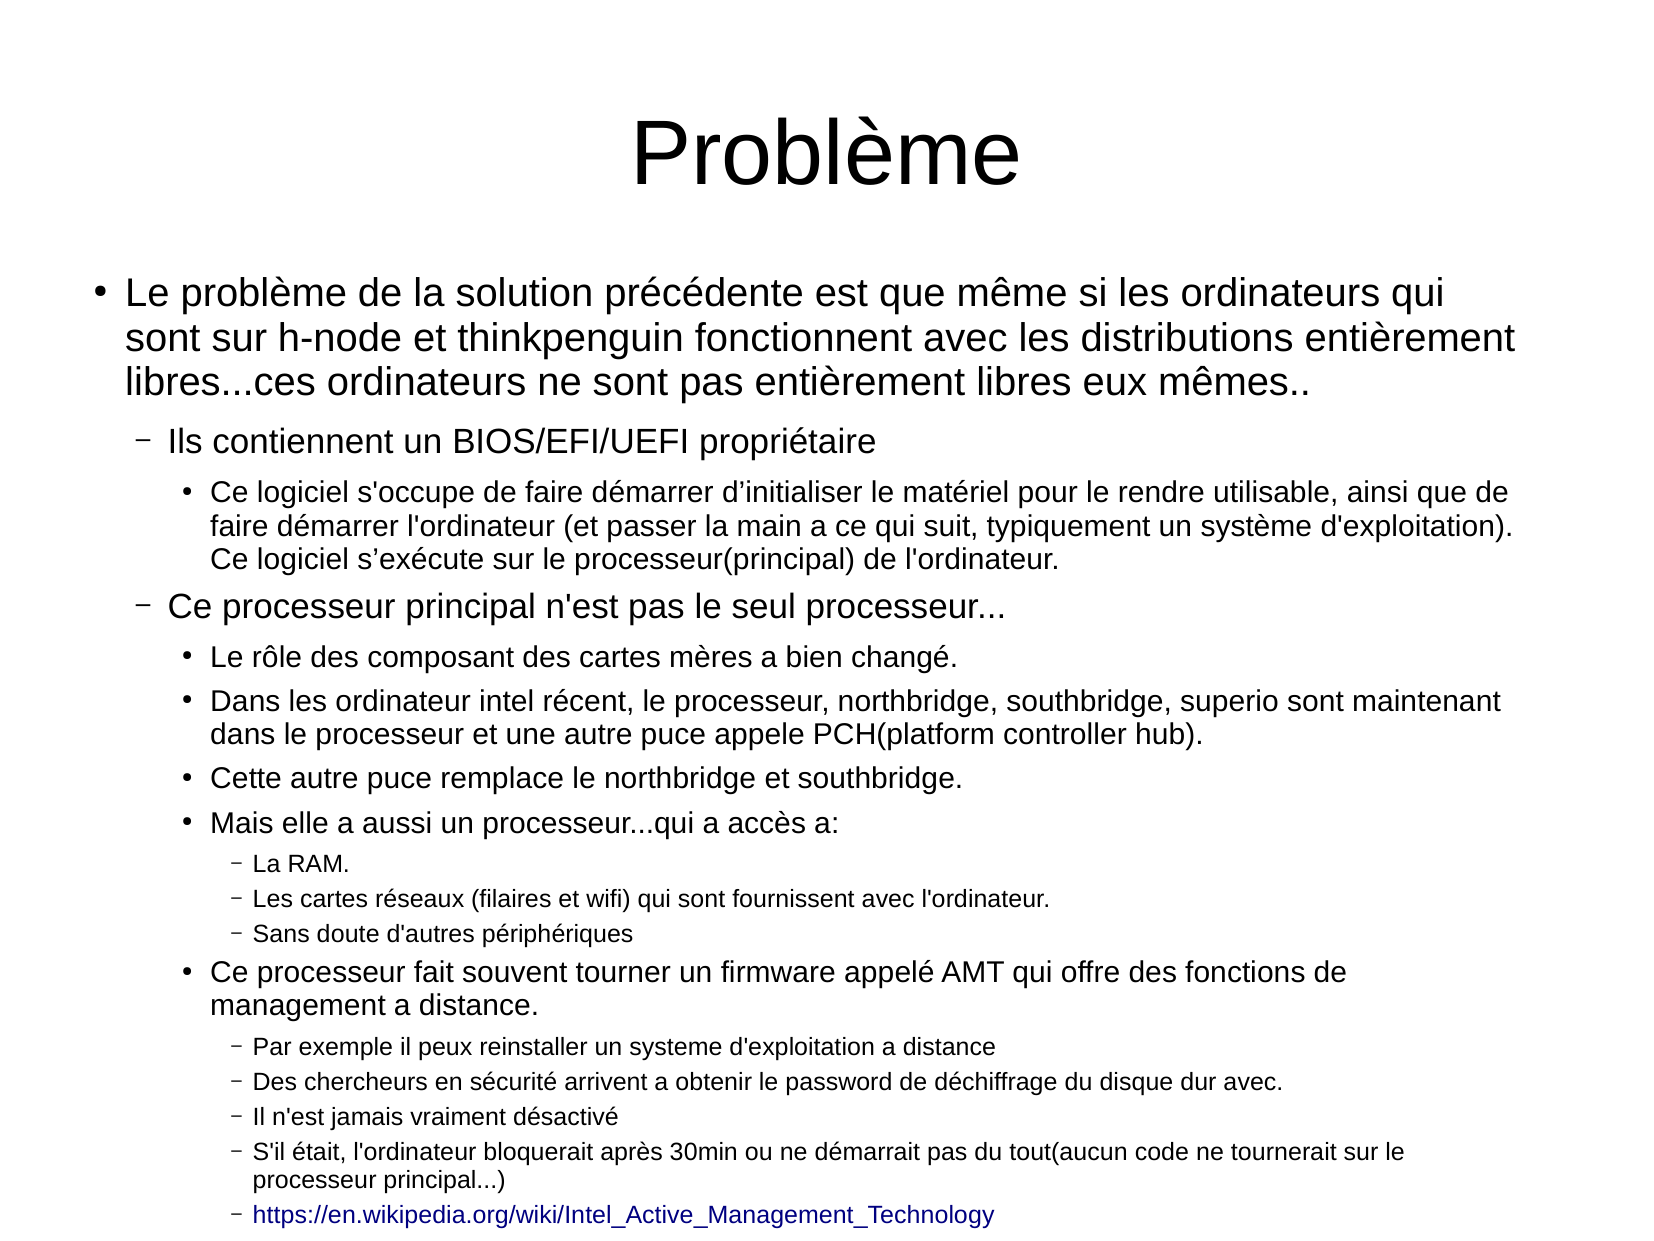

# Problème
Le problème de la solution précédente est que même si les ordinateurs qui sont sur h-node et thinkpenguin fonctionnent avec les distributions entièrement libres...ces ordinateurs ne sont pas entièrement libres eux mêmes..
Ils contiennent un BIOS/EFI/UEFI propriétaire
Ce logiciel s'occupe de faire démarrer d’initialiser le matériel pour le rendre utilisable, ainsi que de faire démarrer l'ordinateur (et passer la main a ce qui suit, typiquement un système d'exploitation). Ce logiciel s’exécute sur le processeur(principal) de l'ordinateur.
Ce processeur principal n'est pas le seul processeur...
Le rôle des composant des cartes mères a bien changé.
Dans les ordinateur intel récent, le processeur, northbridge, southbridge, superio sont maintenant dans le processeur et une autre puce appele PCH(platform controller hub).
Cette autre puce remplace le northbridge et southbridge.
Mais elle a aussi un processeur...qui a accès a:
La RAM.
Les cartes réseaux (filaires et wifi) qui sont fournissent avec l'ordinateur.
Sans doute d'autres périphériques
Ce processeur fait souvent tourner un firmware appelé AMT qui offre des fonctions de management a distance.
Par exemple il peux reinstaller un systeme d'exploitation a distance
Des chercheurs en sécurité arrivent a obtenir le password de déchiffrage du disque dur avec.
Il n'est jamais vraiment désactivé
S'il était, l'ordinateur bloquerait après 30min ou ne démarrait pas du tout(aucun code ne tournerait sur le processeur principal...)
https://en.wikipedia.org/wiki/Intel_Active_Management_Technology